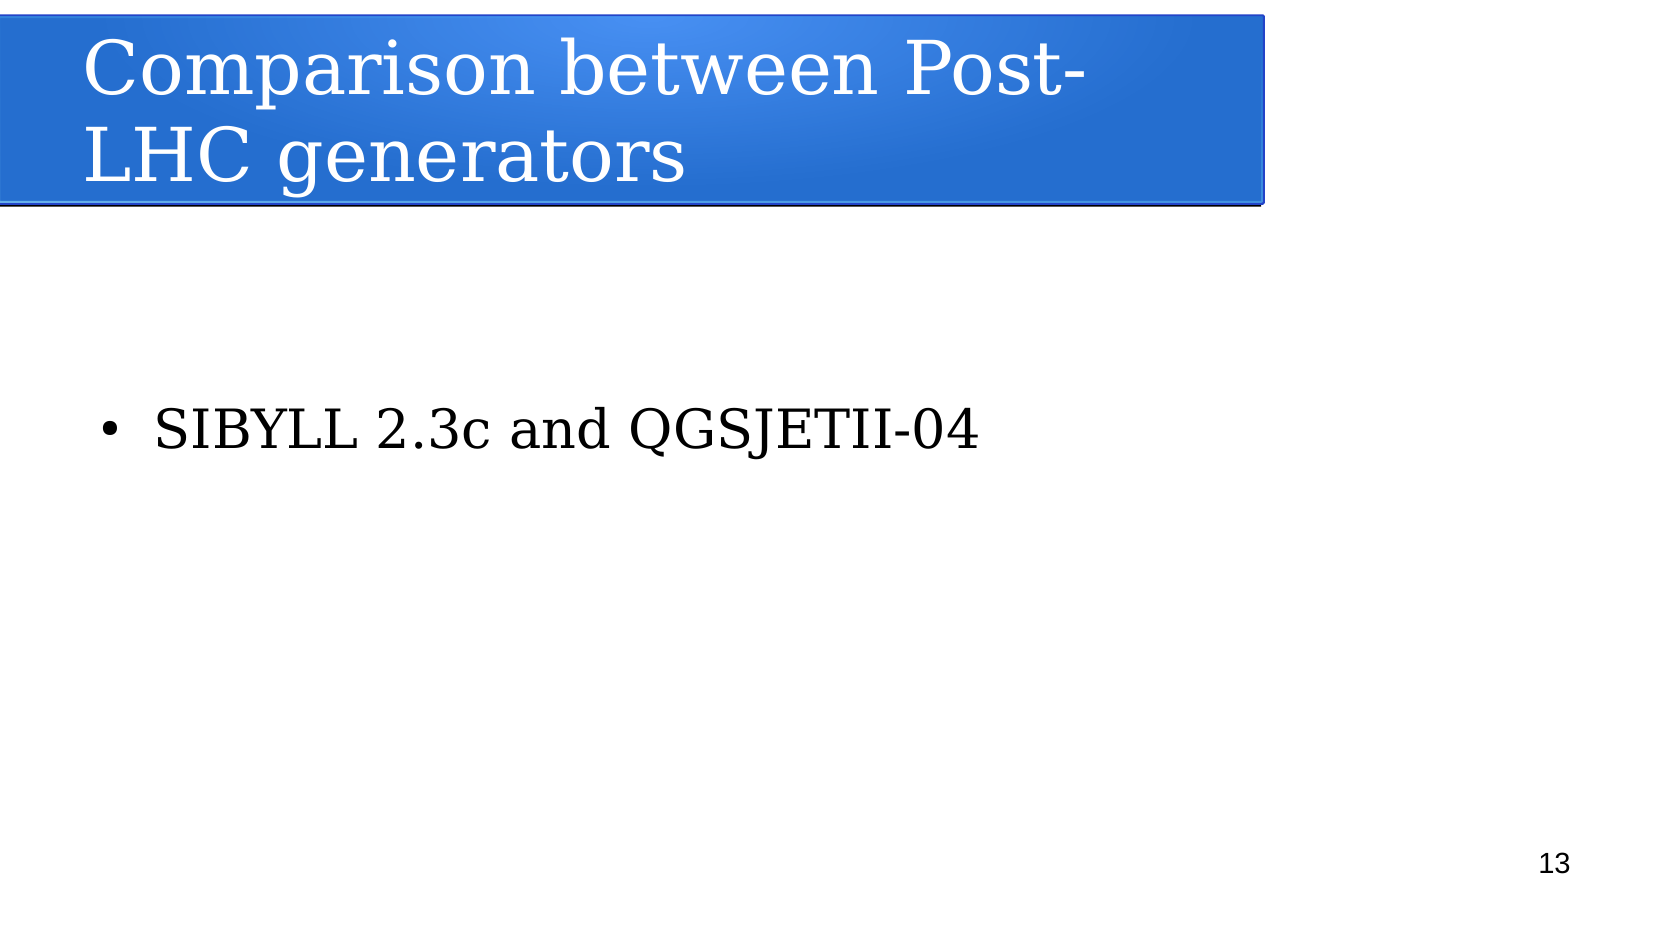

# Comparison between Post-LHC generators
SIBYLL 2.3c and QGSJETII-04